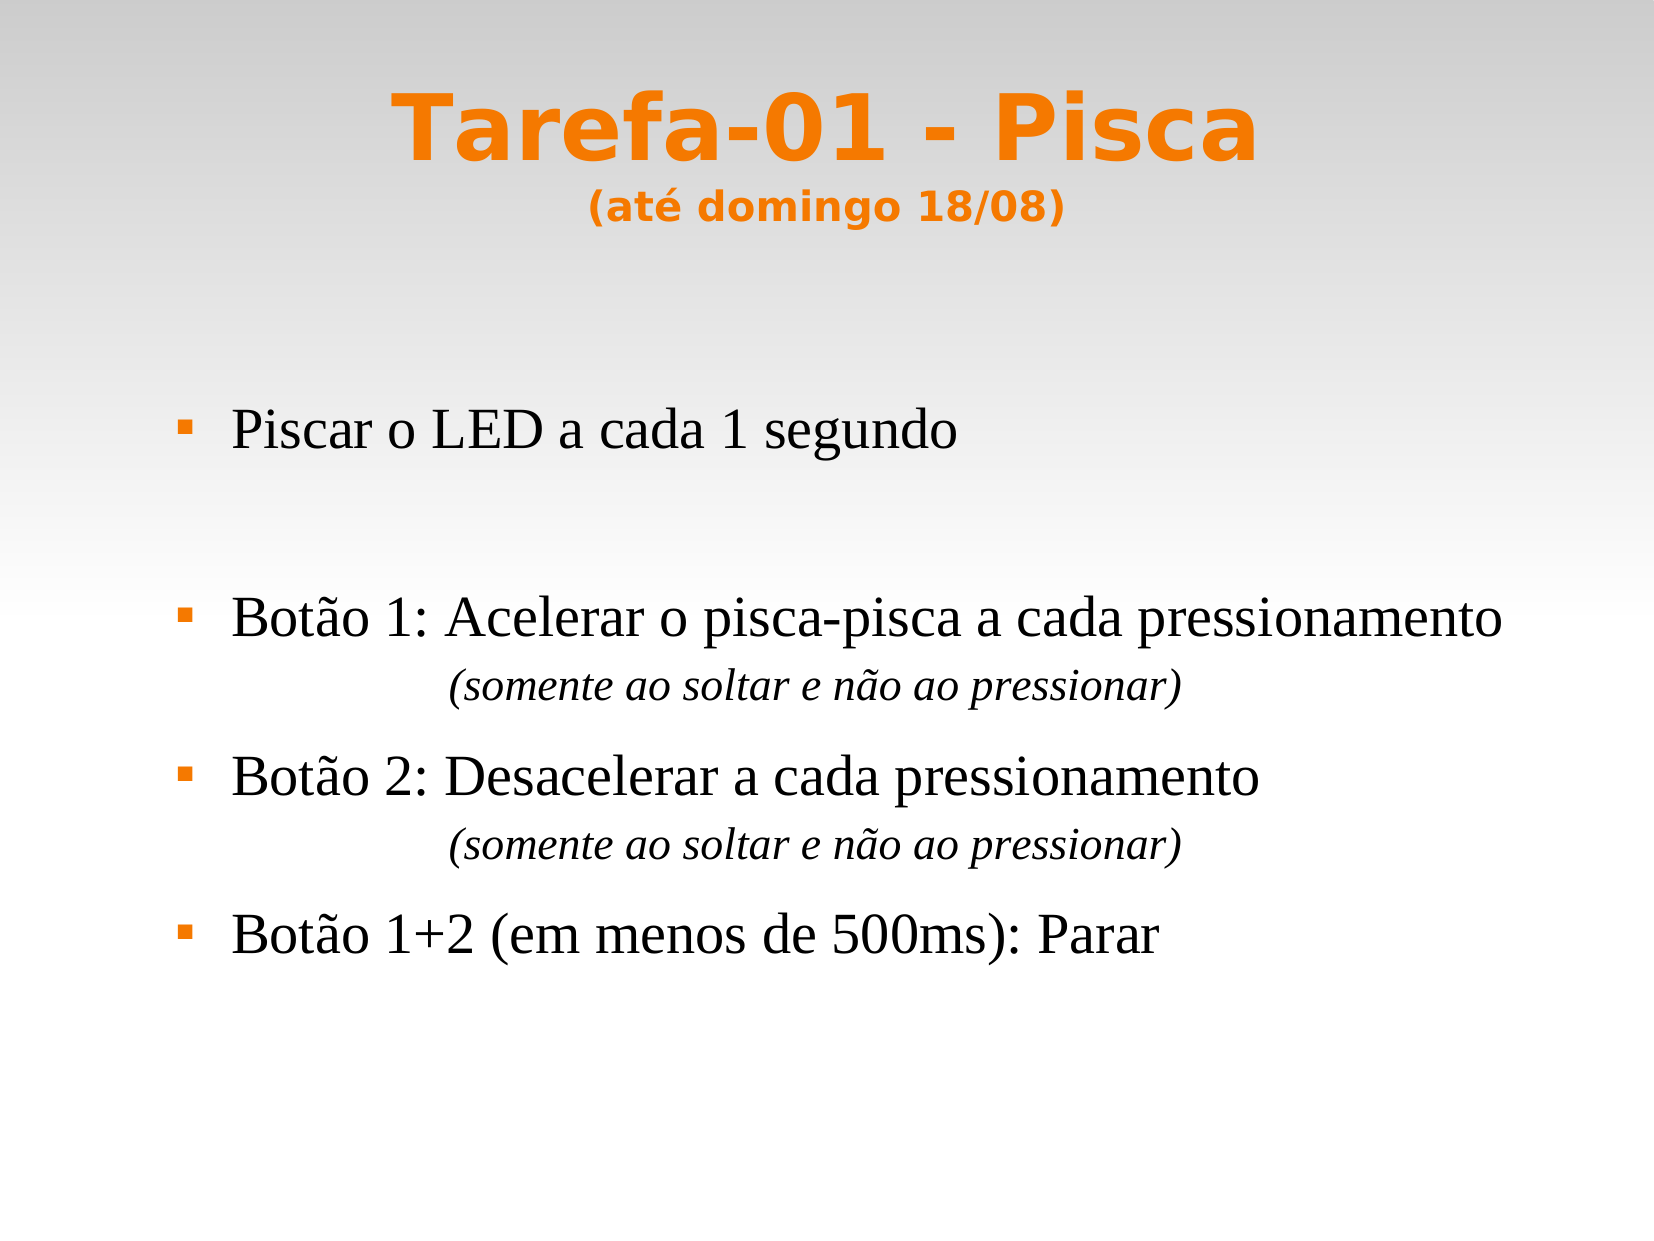

# Tarefa-01 - Pisca (até domingo 18/08)
Piscar o LED a cada 1 segundo
Botão 1: Acelerar o pisca-pisca a cada pressionamento (somente ao soltar e não ao pressionar)
Botão 2: Desacelerar a cada pressionamento (somente ao soltar e não ao pressionar)
Botão 1+2 (em menos de 500ms): Parar